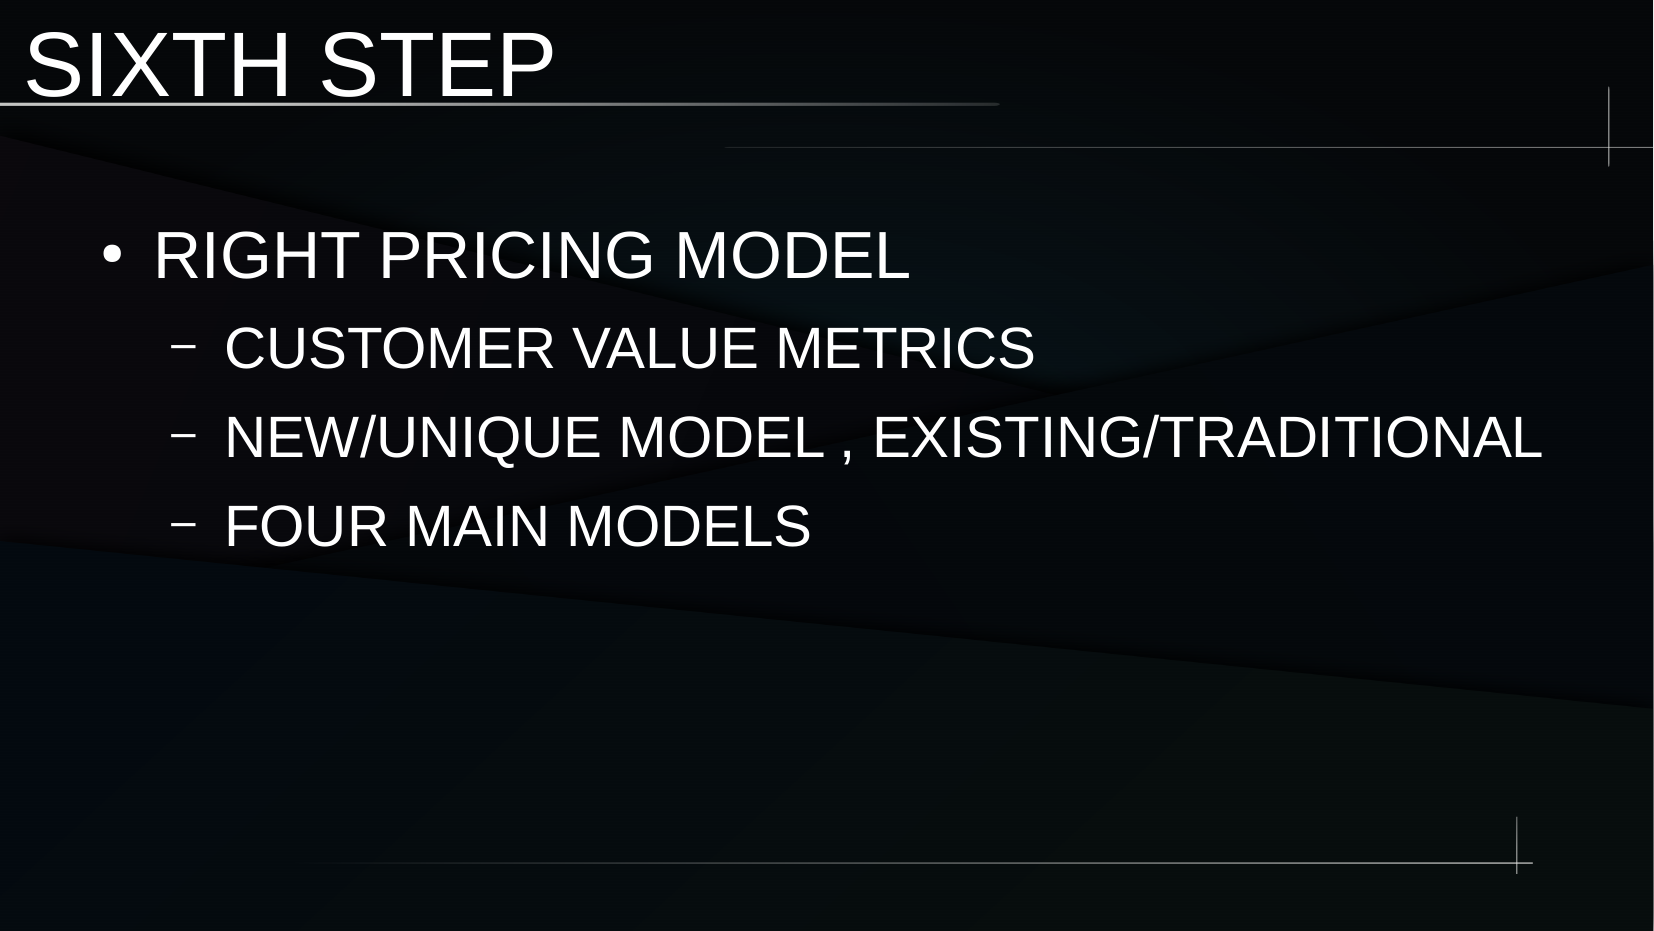

# SIXTH STEP
RIGHT PRICING MODEL
CUSTOMER VALUE METRICS
NEW/UNIQUE MODEL , EXISTING/TRADITIONAL
FOUR MAIN MODELS